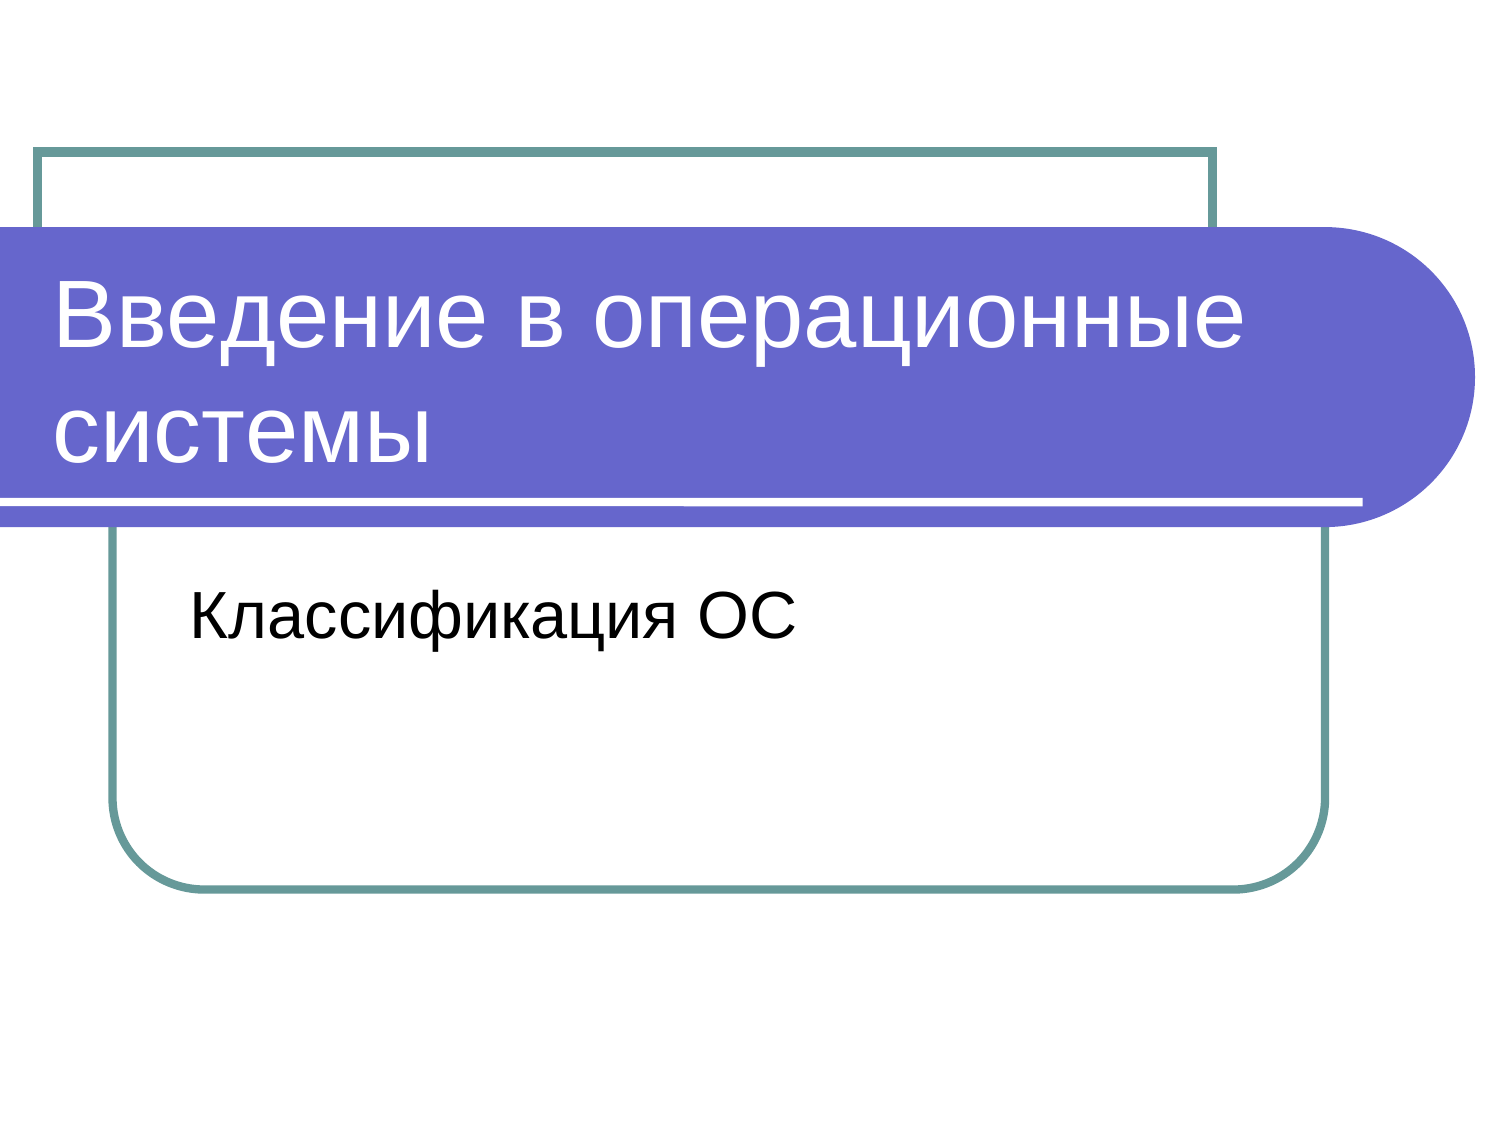

# Введение в операционные системы
Классификация ОС